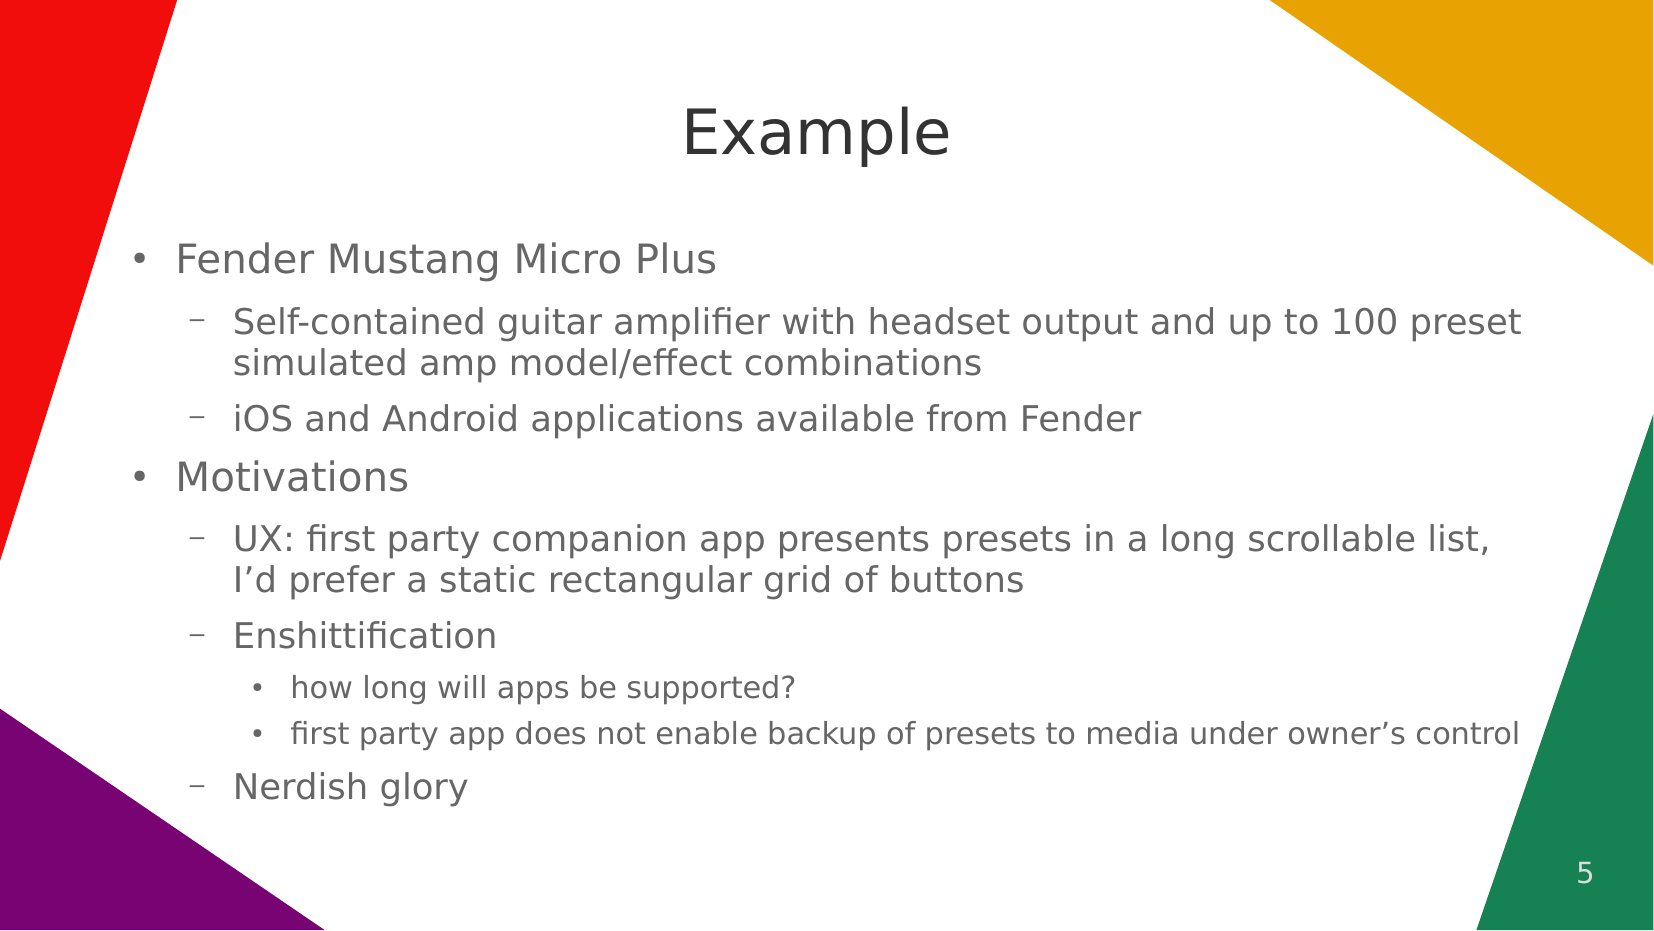

# Example
Fender Mustang Micro Plus
Self-contained guitar amplifier with headset output and up to 100 preset simulated amp model/effect combinations
iOS and Android applications available from Fender
Motivations
UX: first party companion app presents presets in a long scrollable list, I’d prefer a static rectangular grid of buttons
Enshittification
how long will apps be supported?
first party app does not enable backup of presets to media under owner’s control
Nerdish glory
5